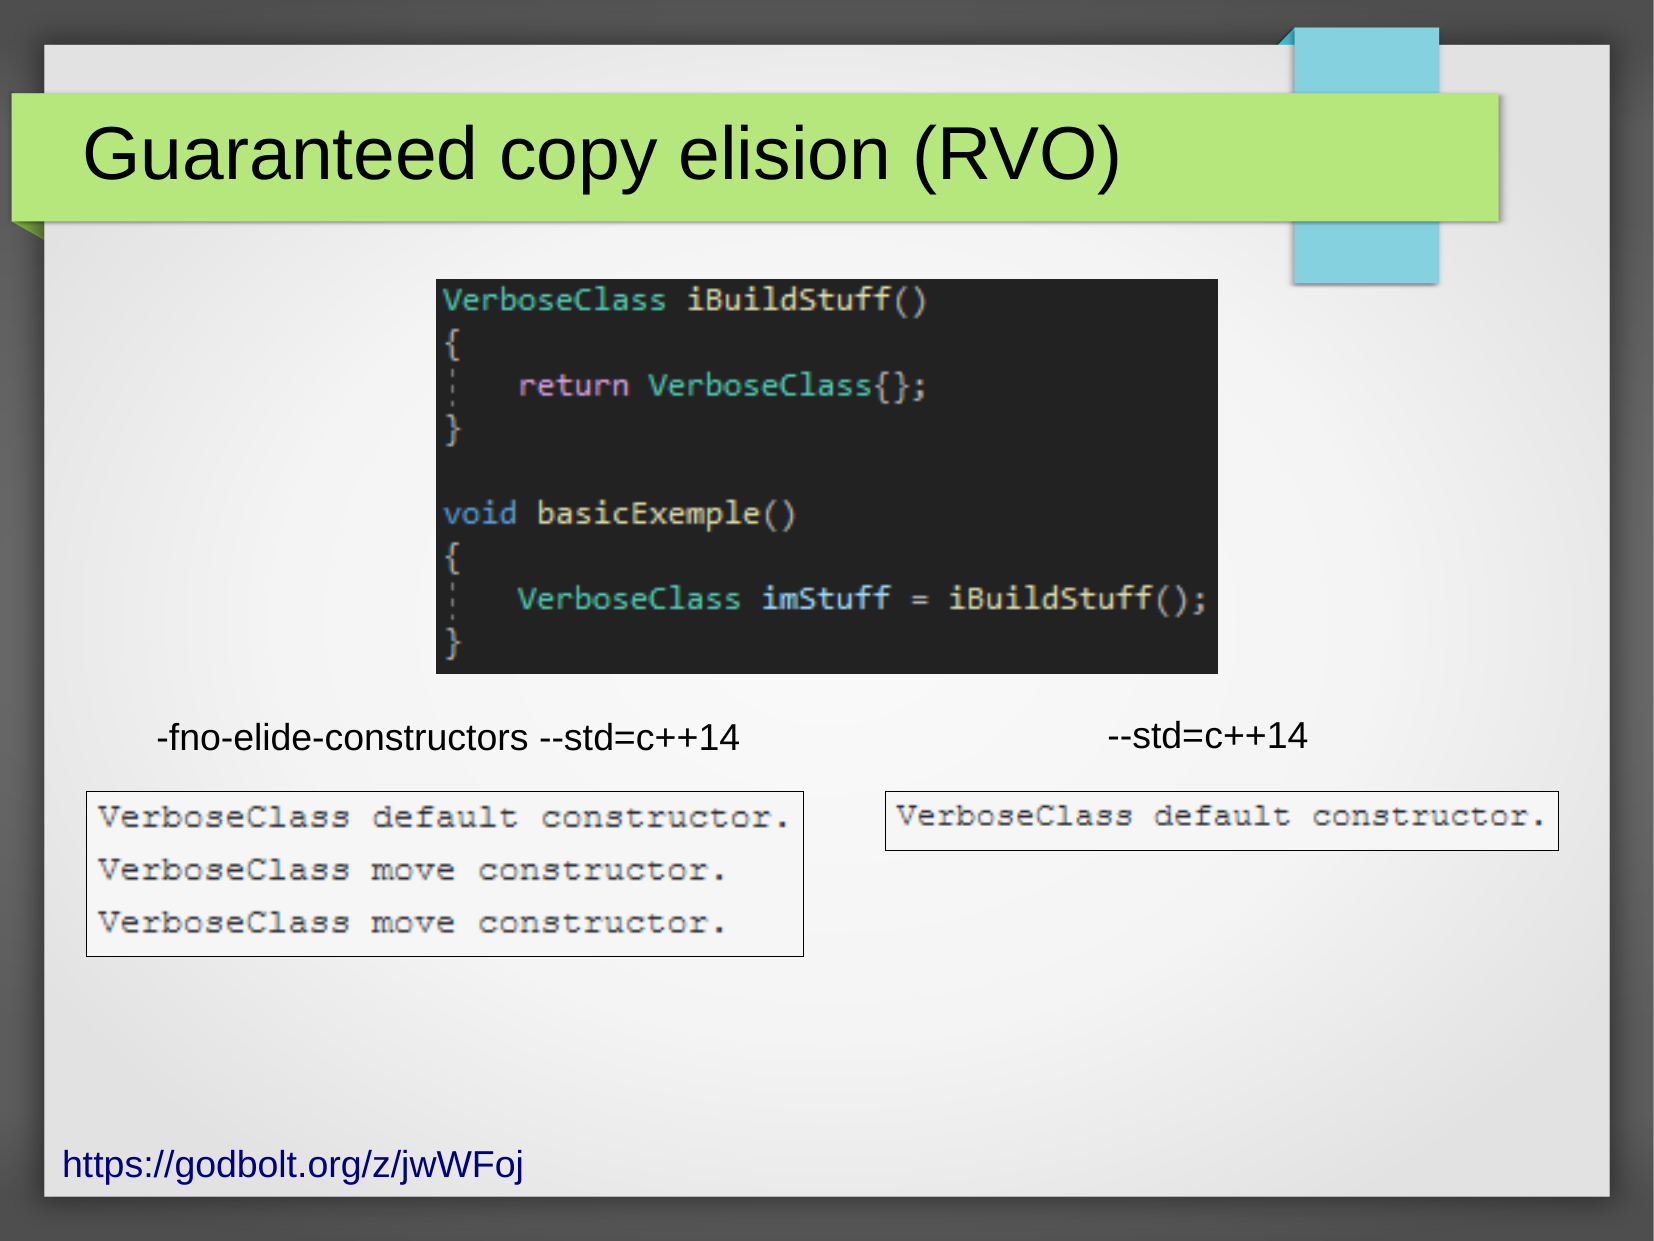

# Guaranteed copy elision (RVO)
--std=c++14
-fno-elide-constructors --std=c++14
https://godbolt.org/z/jwWFoj